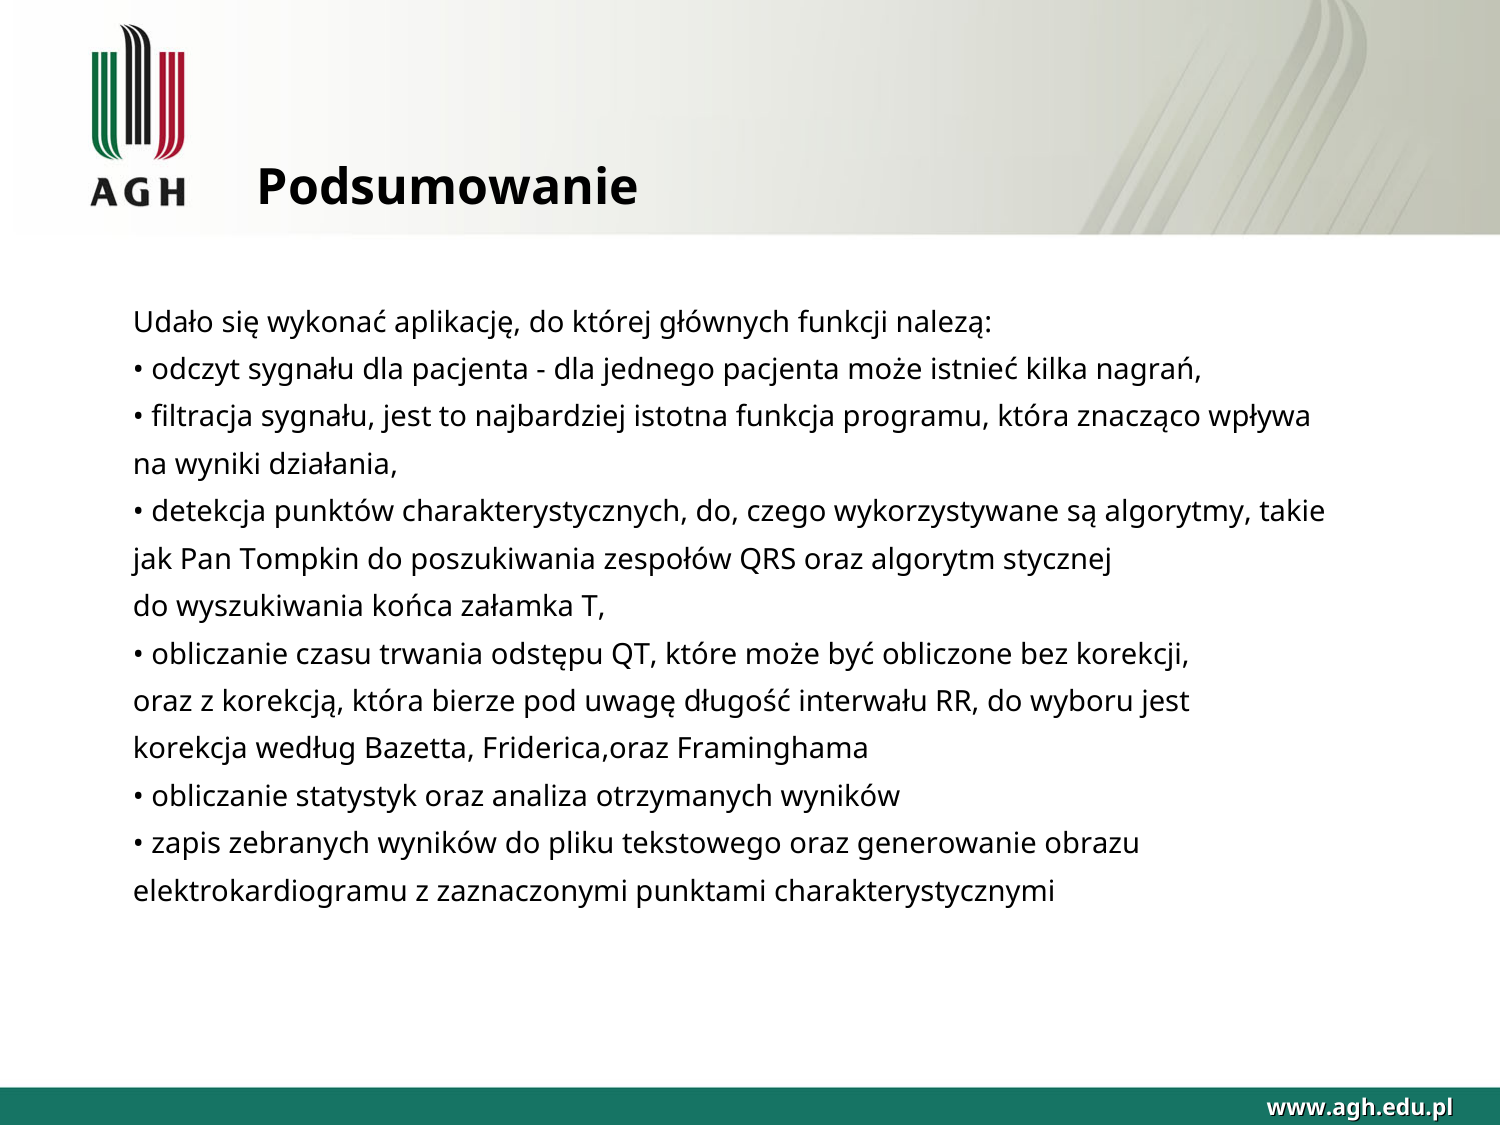

# Podsumowanie
Udało się wykonać aplikację, do której głównych funkcji nalezą:
• odczyt sygnału dla pacjenta - dla jednego pacjenta może istnieć kilka nagrań,
• filtracja sygnału, jest to najbardziej istotna funkcja programu, która znacząco wpływa
na wyniki działania,
• detekcja punktów charakterystycznych, do, czego wykorzystywane są algorytmy, takie
jak Pan Tompkin do poszukiwania zespołów QRS oraz algorytm stycznej
do wyszukiwania końca załamka T,
• obliczanie czasu trwania odstępu QT, które może być obliczone bez korekcji,
oraz z korekcją, która bierze pod uwagę długość interwału RR, do wyboru jest
korekcja według Bazetta, Friderica,oraz Framinghama
• obliczanie statystyk oraz analiza otrzymanych wyników
• zapis zebranych wyników do pliku tekstowego oraz generowanie obrazu
elektrokardiogramu z zaznaczonymi punktami charakterystycznymi
www.agh.edu.pl